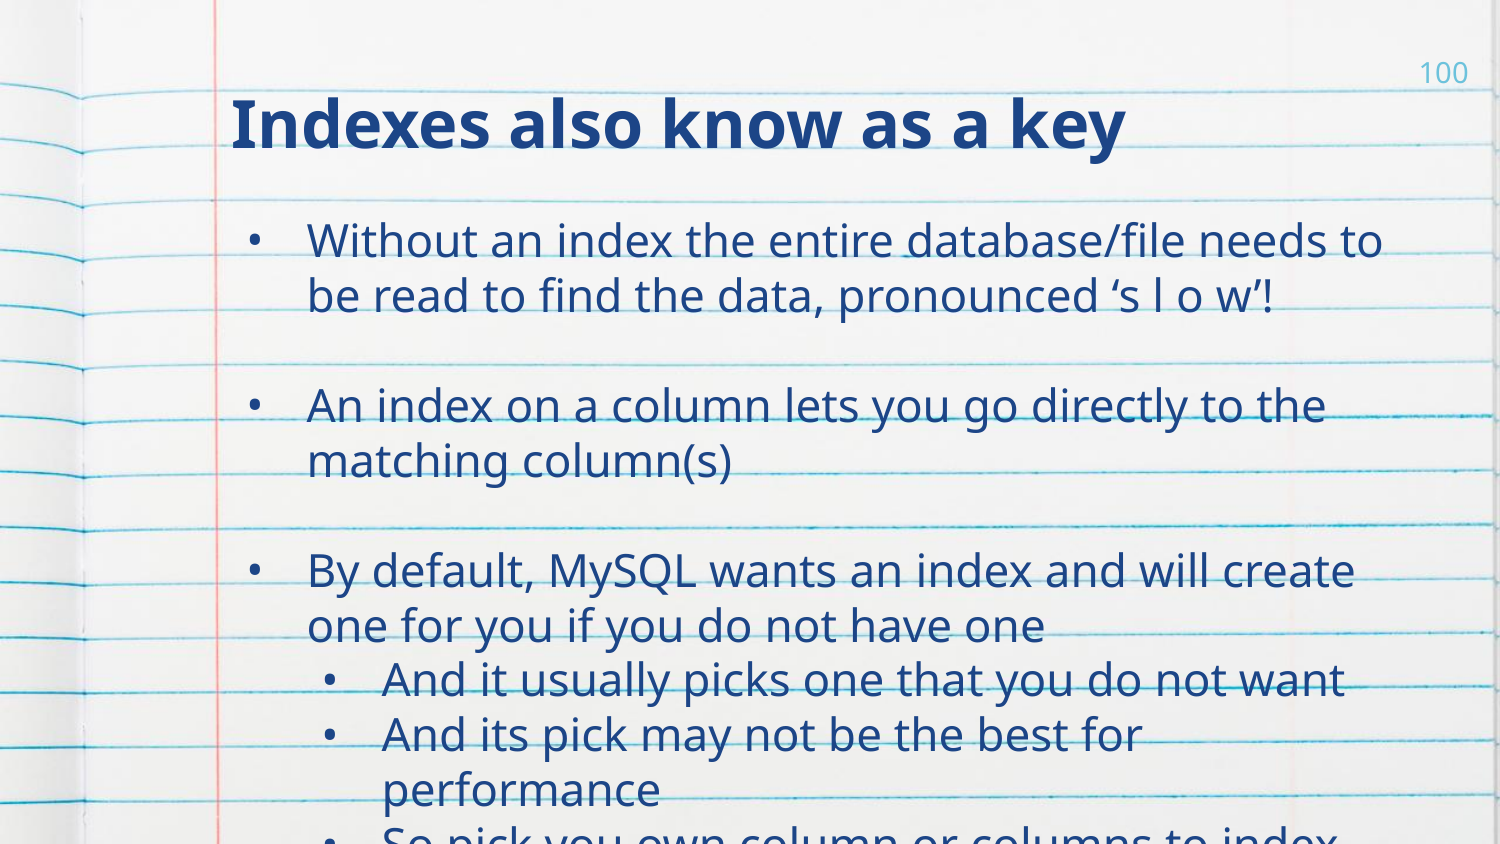

# Indexes also know as a key
Without an index the entire database/file needs to be read to find the data, pronounced ‘s l o w’!
An index on a column lets you go directly to the matching column(s)
By default, MySQL wants an index and will create one for you if you do not have one
And it usually picks one that you do not want
And its pick may not be the best for performance
So pick you own column or columns to index